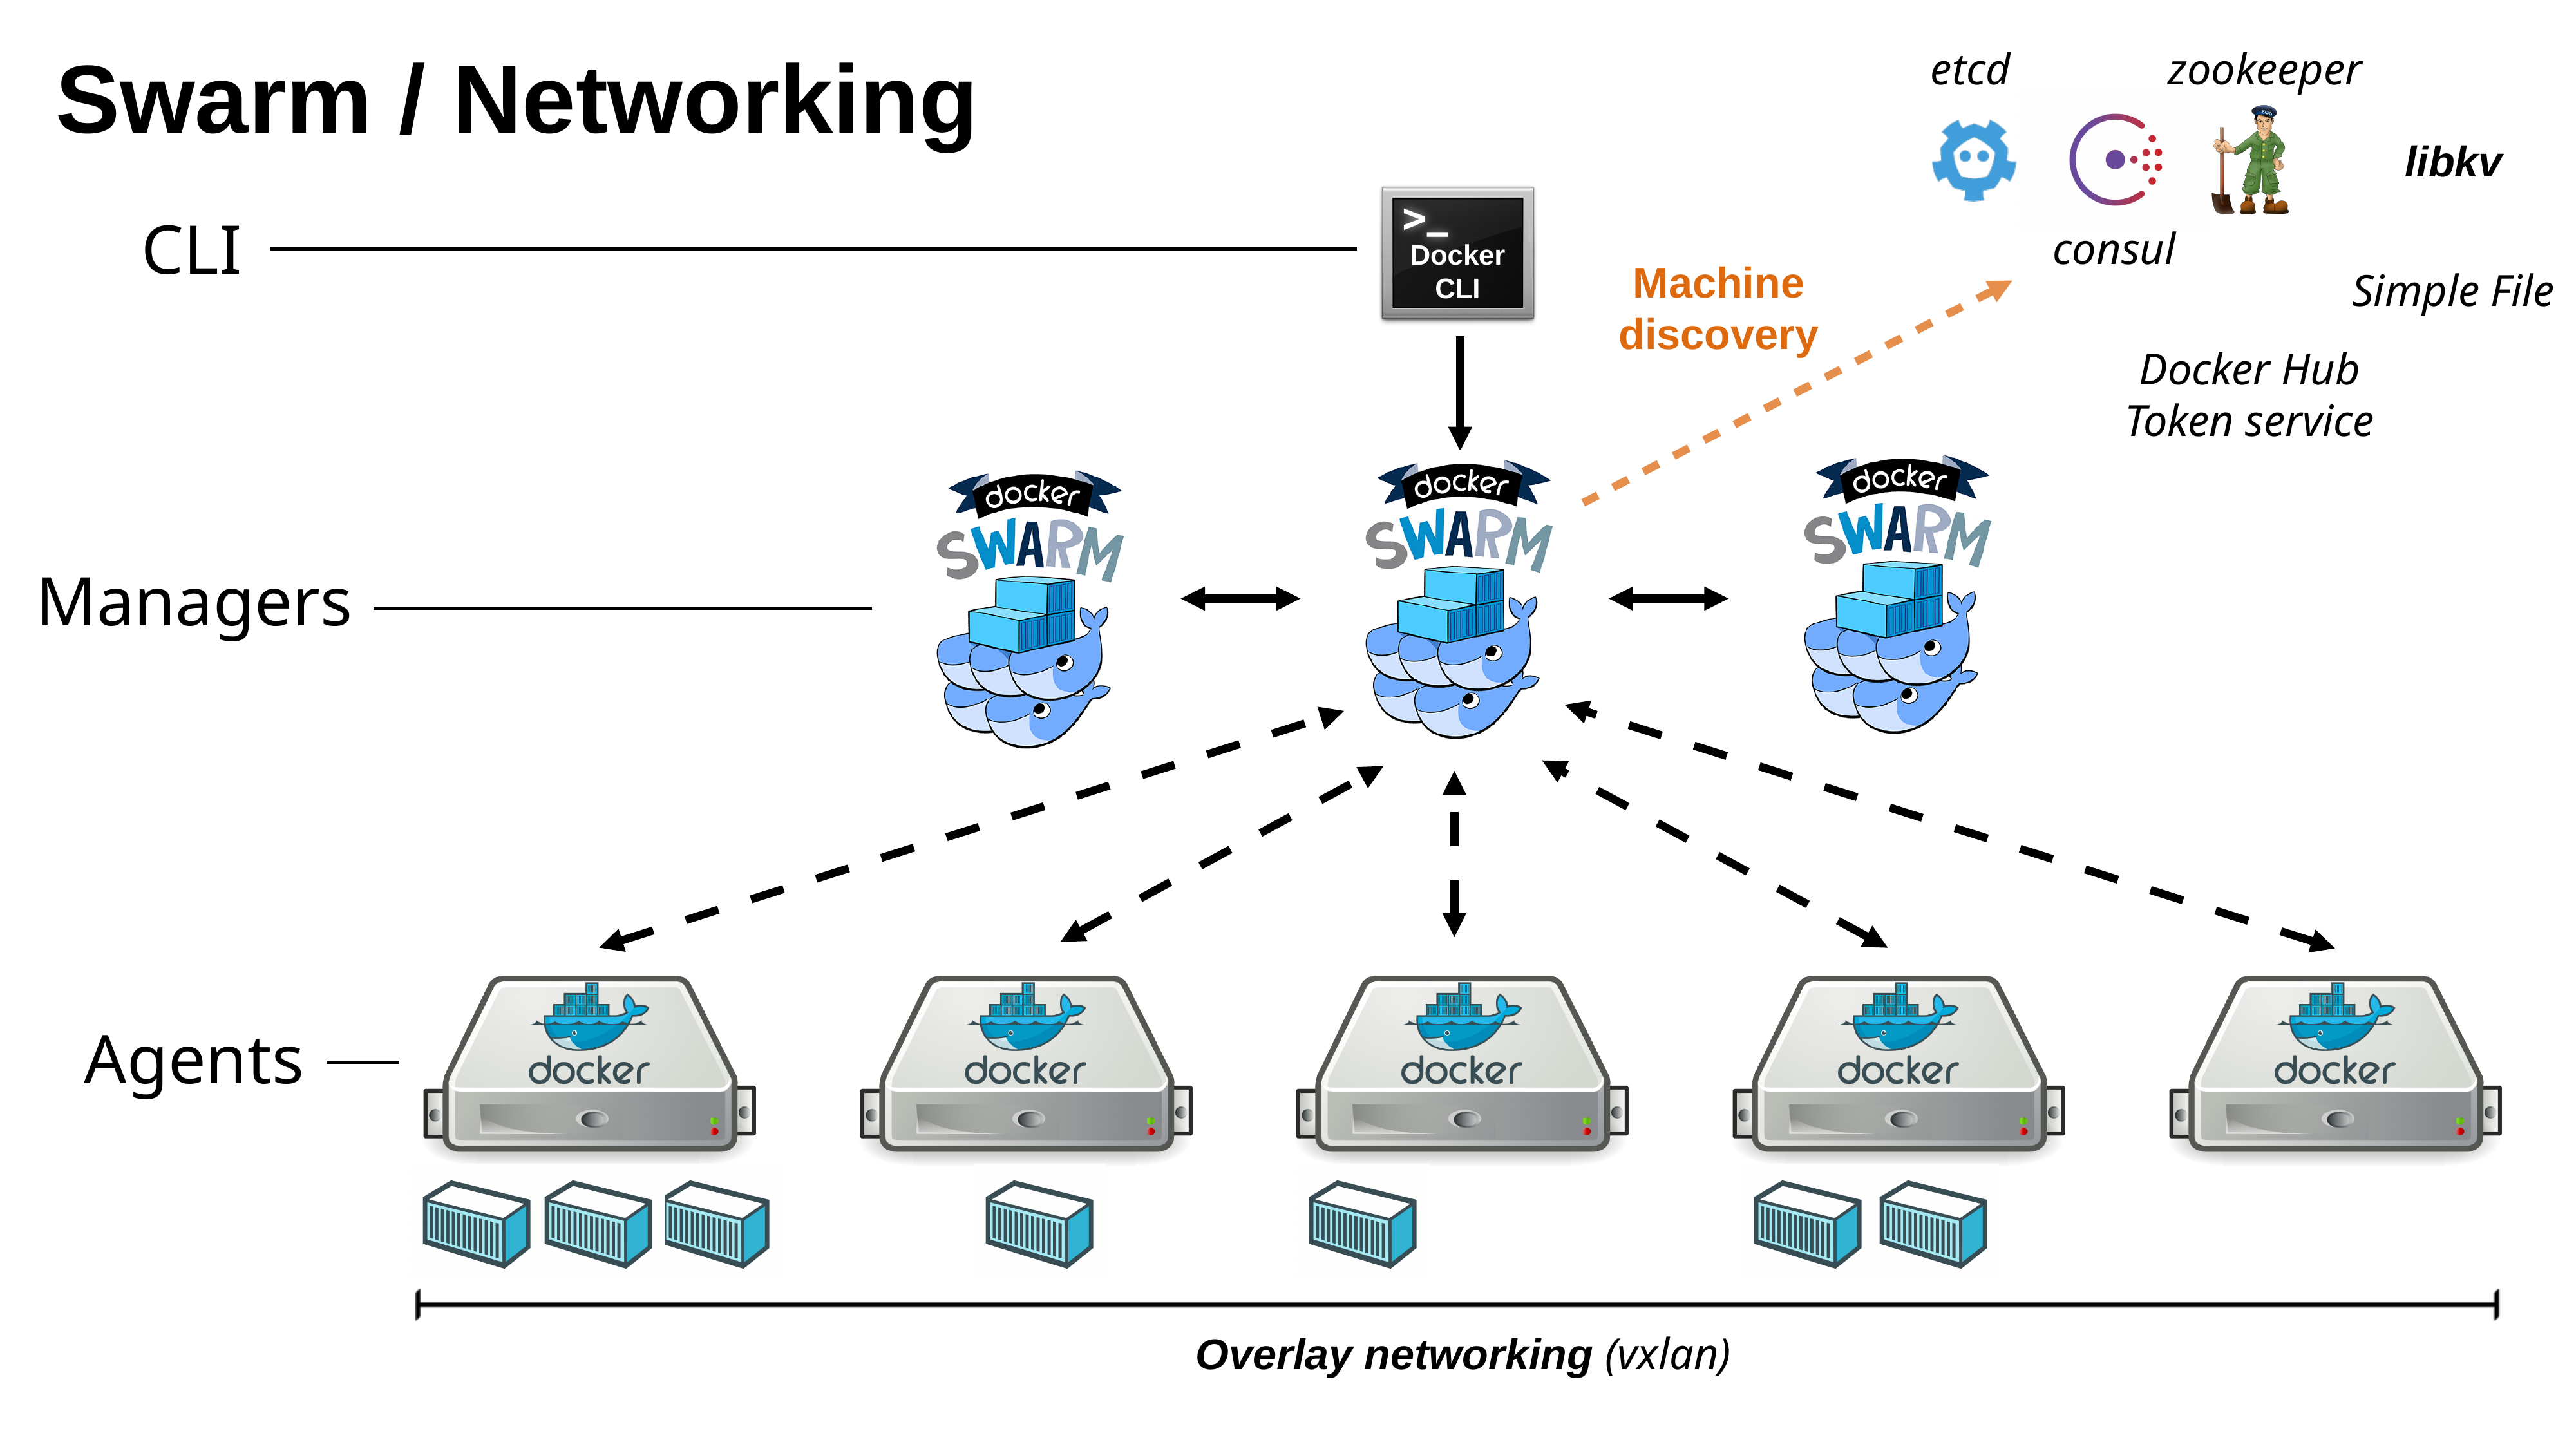

etcd
zookeeper
Swarm / Networking
libkv
CLI
consul
Docker
CLI
Machine discovery
Simple File
Docker Hub Token service
Managers
Agents
Overlay networking (vxlan)